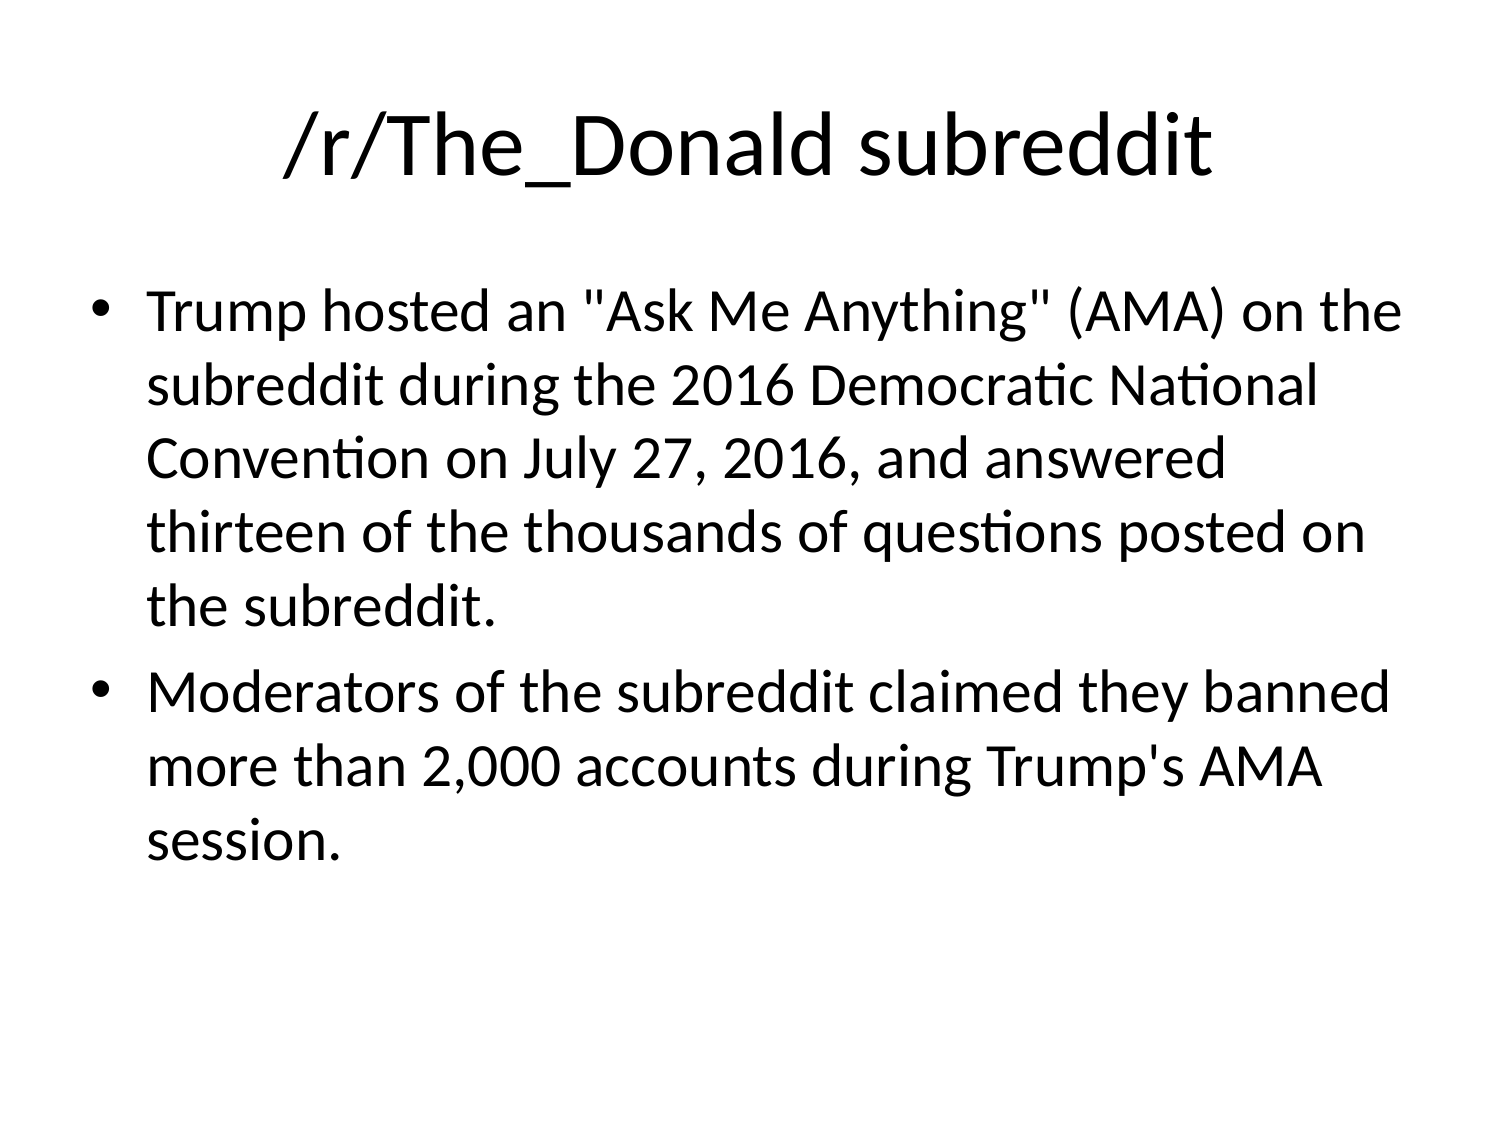

# /r/The_Donald subreddit
Trump hosted an "Ask Me Anything" (AMA) on the subreddit during the 2016 Democratic National Convention on July 27, 2016, and answered thirteen of the thousands of questions posted on the subreddit.
Moderators of the subreddit claimed they banned more than 2,000 accounts during Trump's AMA session.